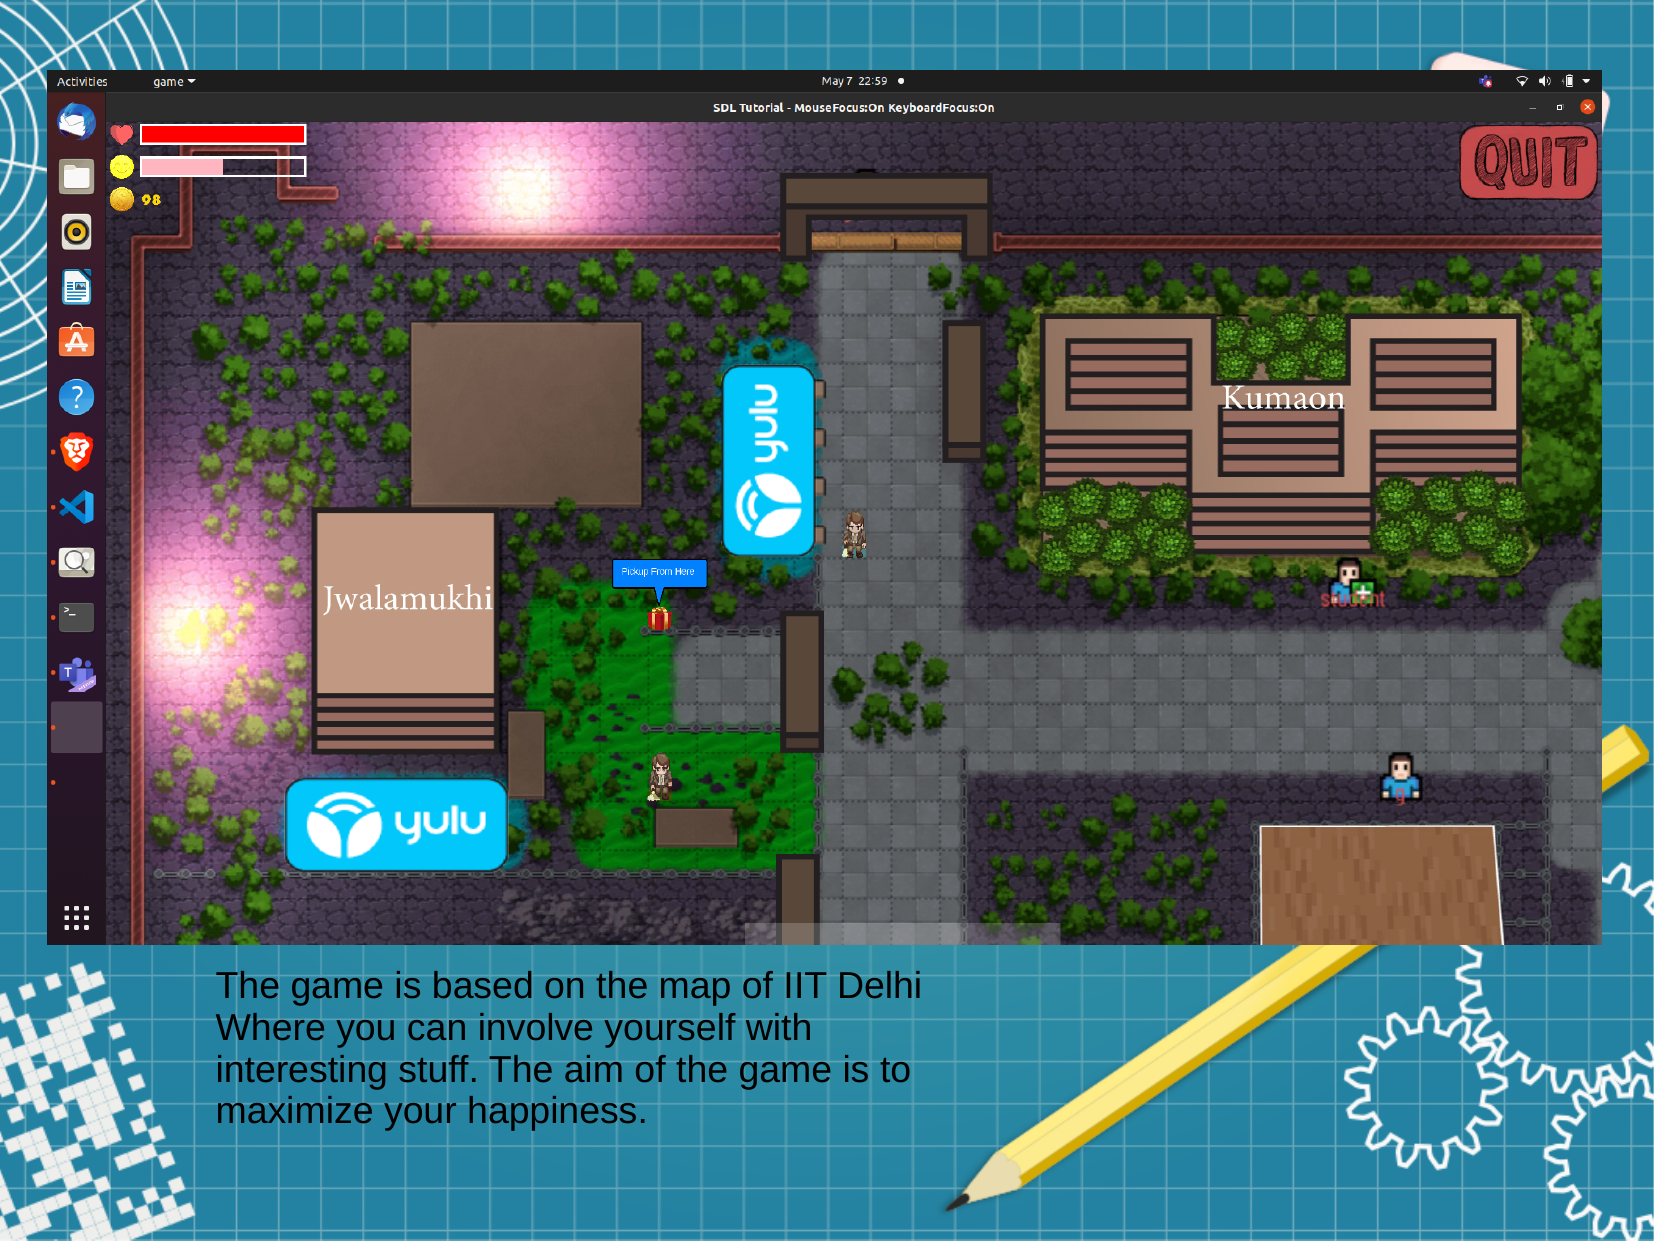

The game is based on the map of IIT Delhi
Where you can involve yourself with interesting stuff. The aim of the game is to maximize your happiness.